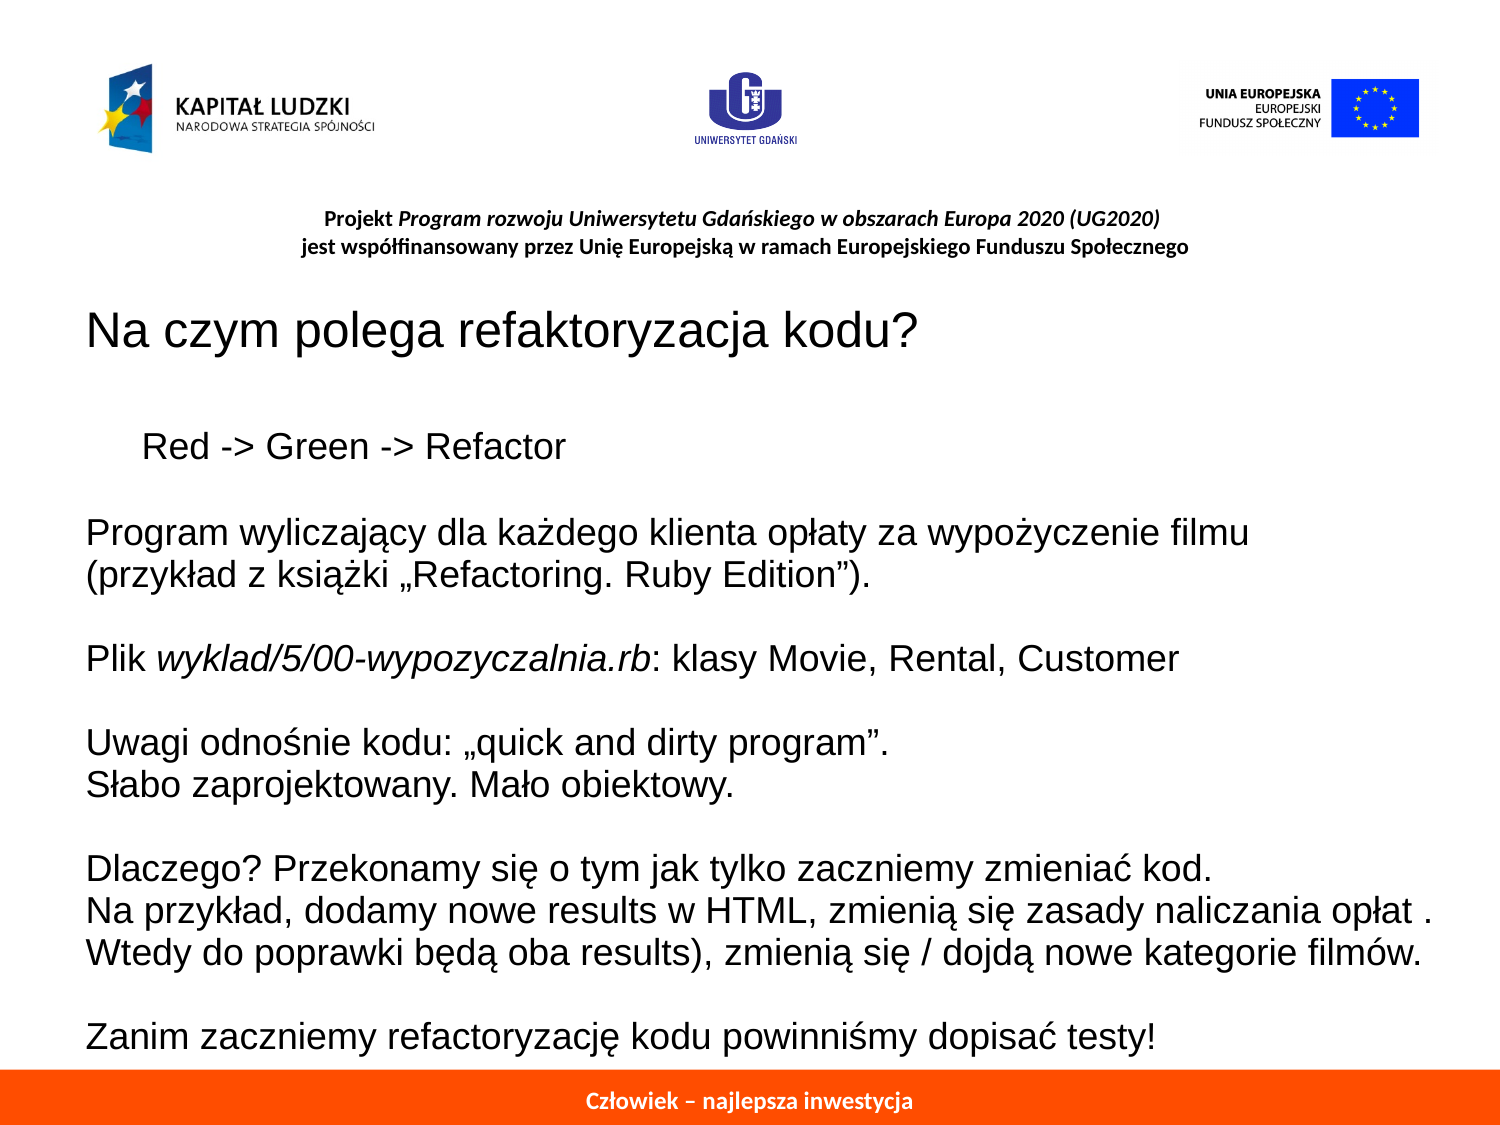

Projekt Program rozwoju Uniwersytetu Gdańskiego w obszarach Europa 2020 (UG2020)
jest współfinansowany przez Unię Europejską w ramach Europejskiego Funduszu Społecznego
Na czym polega refaktoryzacja kodu?
 Red -> Green -> Refactor
Program wyliczający dla każdego klienta opłaty za wypożyczenie filmu
(przykład z książki „Refactoring. Ruby Edition”).
Plik wyklad/5/00-wypozyczalnia.rb: klasy Movie, Rental, Customer
Uwagi odnośnie kodu: „quick and dirty program”.
Słabo zaprojektowany. Mało obiektowy.
Dlaczego? Przekonamy się o tym jak tylko zaczniemy zmieniać kod.
Na przykład, dodamy nowe results w HTML, zmienią się zasady naliczania opłat .
Wtedy do poprawki będą oba results), zmienią się / dojdą nowe kategorie filmów.
Zanim zaczniemy refactoryzację kodu powinniśmy dopisać testy!
Człowiek – najlepsza inwestycja